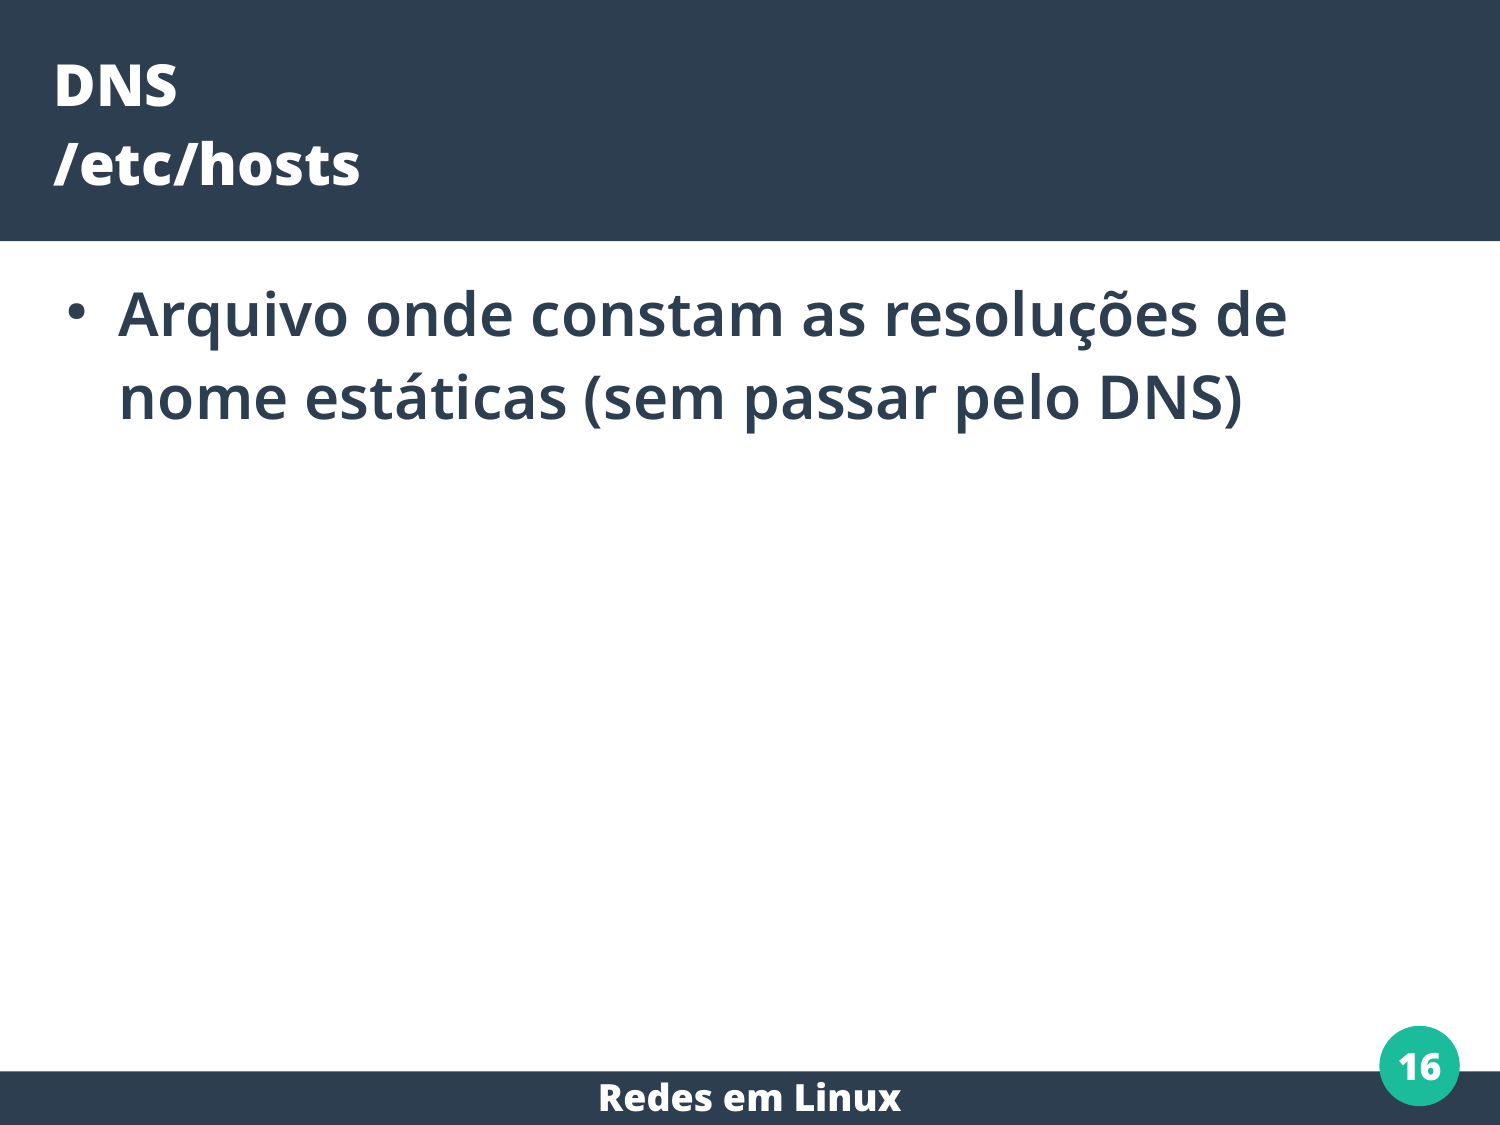

# DNS /etc/hosts
Arquivo onde constam as resoluções de nome estáticas (sem passar pelo DNS)
16
Redes em Linux